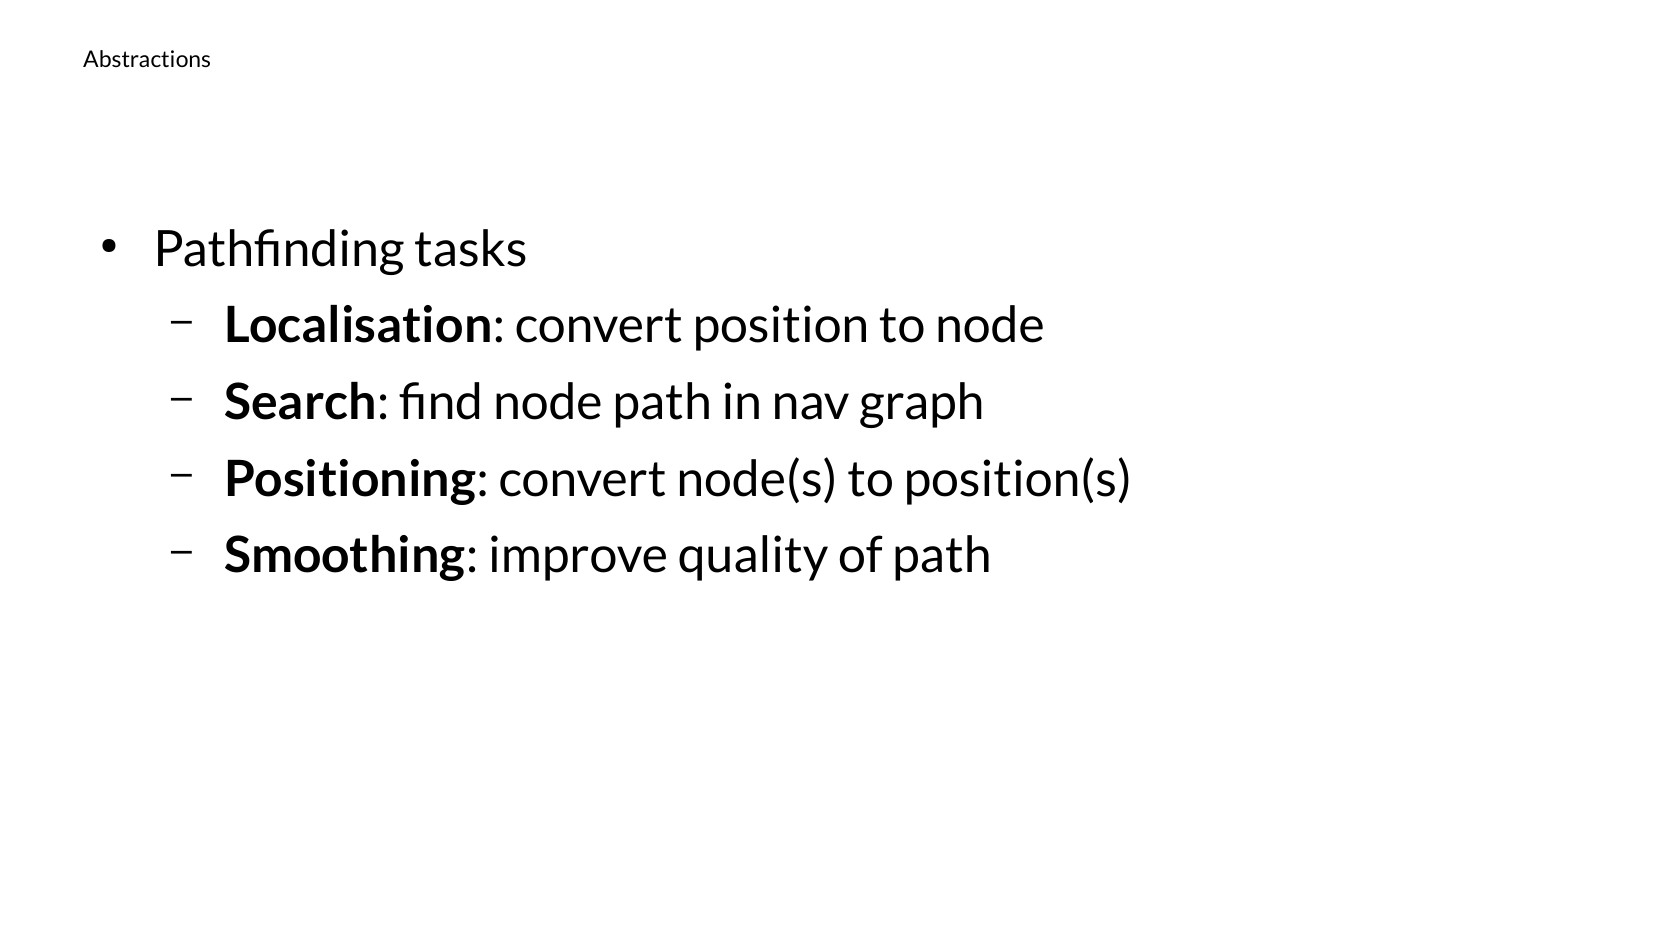

# Abstractions
Pathfinding tasks
Localisation: convert position to node
Search: find node path in nav graph
Positioning: convert node(s) to position(s)
Smoothing: improve quality of path